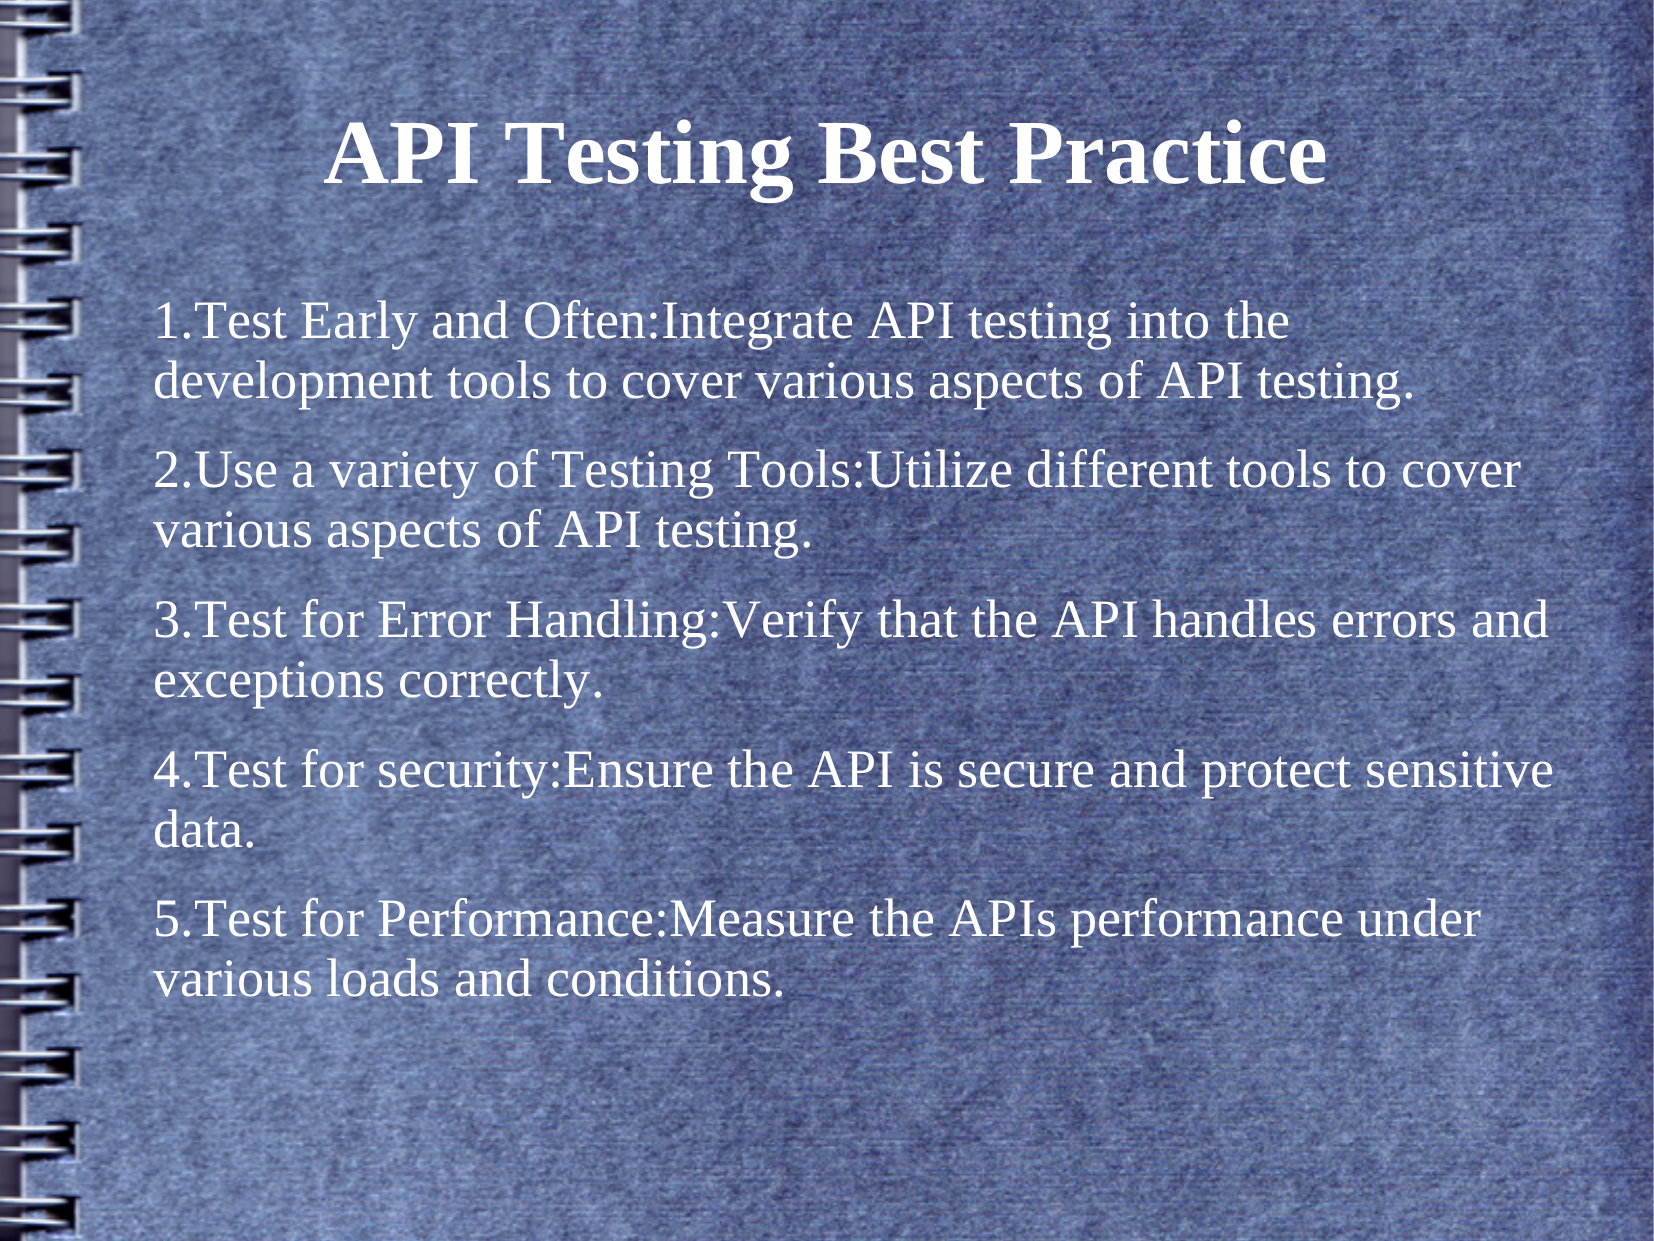

# API Testing Best Practice
1.Test Early and Often:Integrate API testing into the development tools to cover various aspects of API testing.
2.Use a variety of Testing Tools:Utilize different tools to cover various aspects of API testing.
3.Test for Error Handling:Verify that the API handles errors and exceptions correctly.
4.Test for security:Ensure the API is secure and protect sensitive data.
5.Test for Performance:Measure the APIs performance under various loads and conditions.